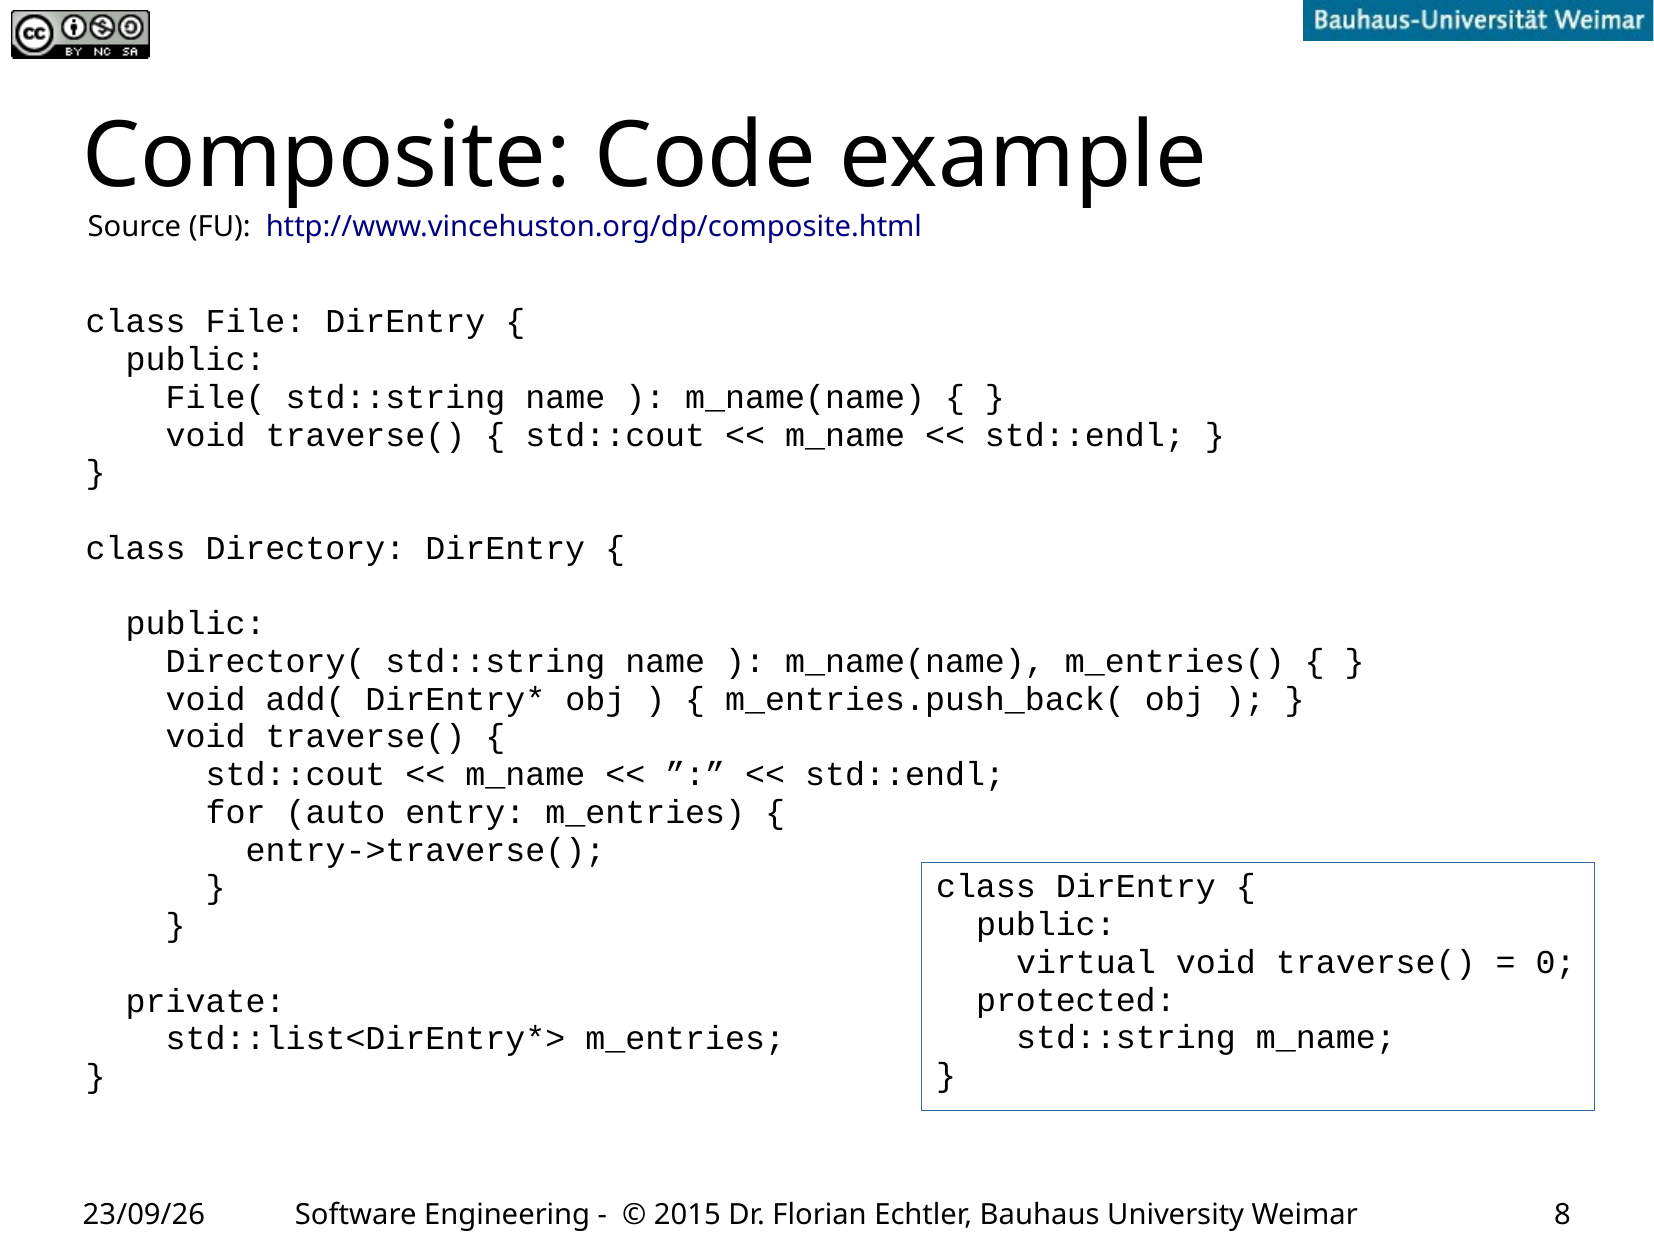

# Composite: Code example
Source (FU): http://www.vincehuston.org/dp/composite.html
class File: DirEntry {
 public:
 File( std::string name ): m_name(name) { }
 void traverse() { std::cout << m_name << std::endl; }
}
class Directory: DirEntry {
 public:
 Directory( std::string name ): m_name(name), m_entries() { }
 void add( DirEntry* obj ) { m_entries.push_back( obj ); }
 void traverse() {
 std::cout << m_name << ”:” << std::endl;
 for (auto entry: m_entries) {
 entry->traverse();
 }
 }
 private:
 std::list<DirEntry*> m_entries;
}
class DirEntry {
 public:
 virtual void traverse() = 0;
 protected:
 std::string m_name;
}
Software Engineering - © 2015 Dr. Florian Echtler, Bauhaus University Weimar
8